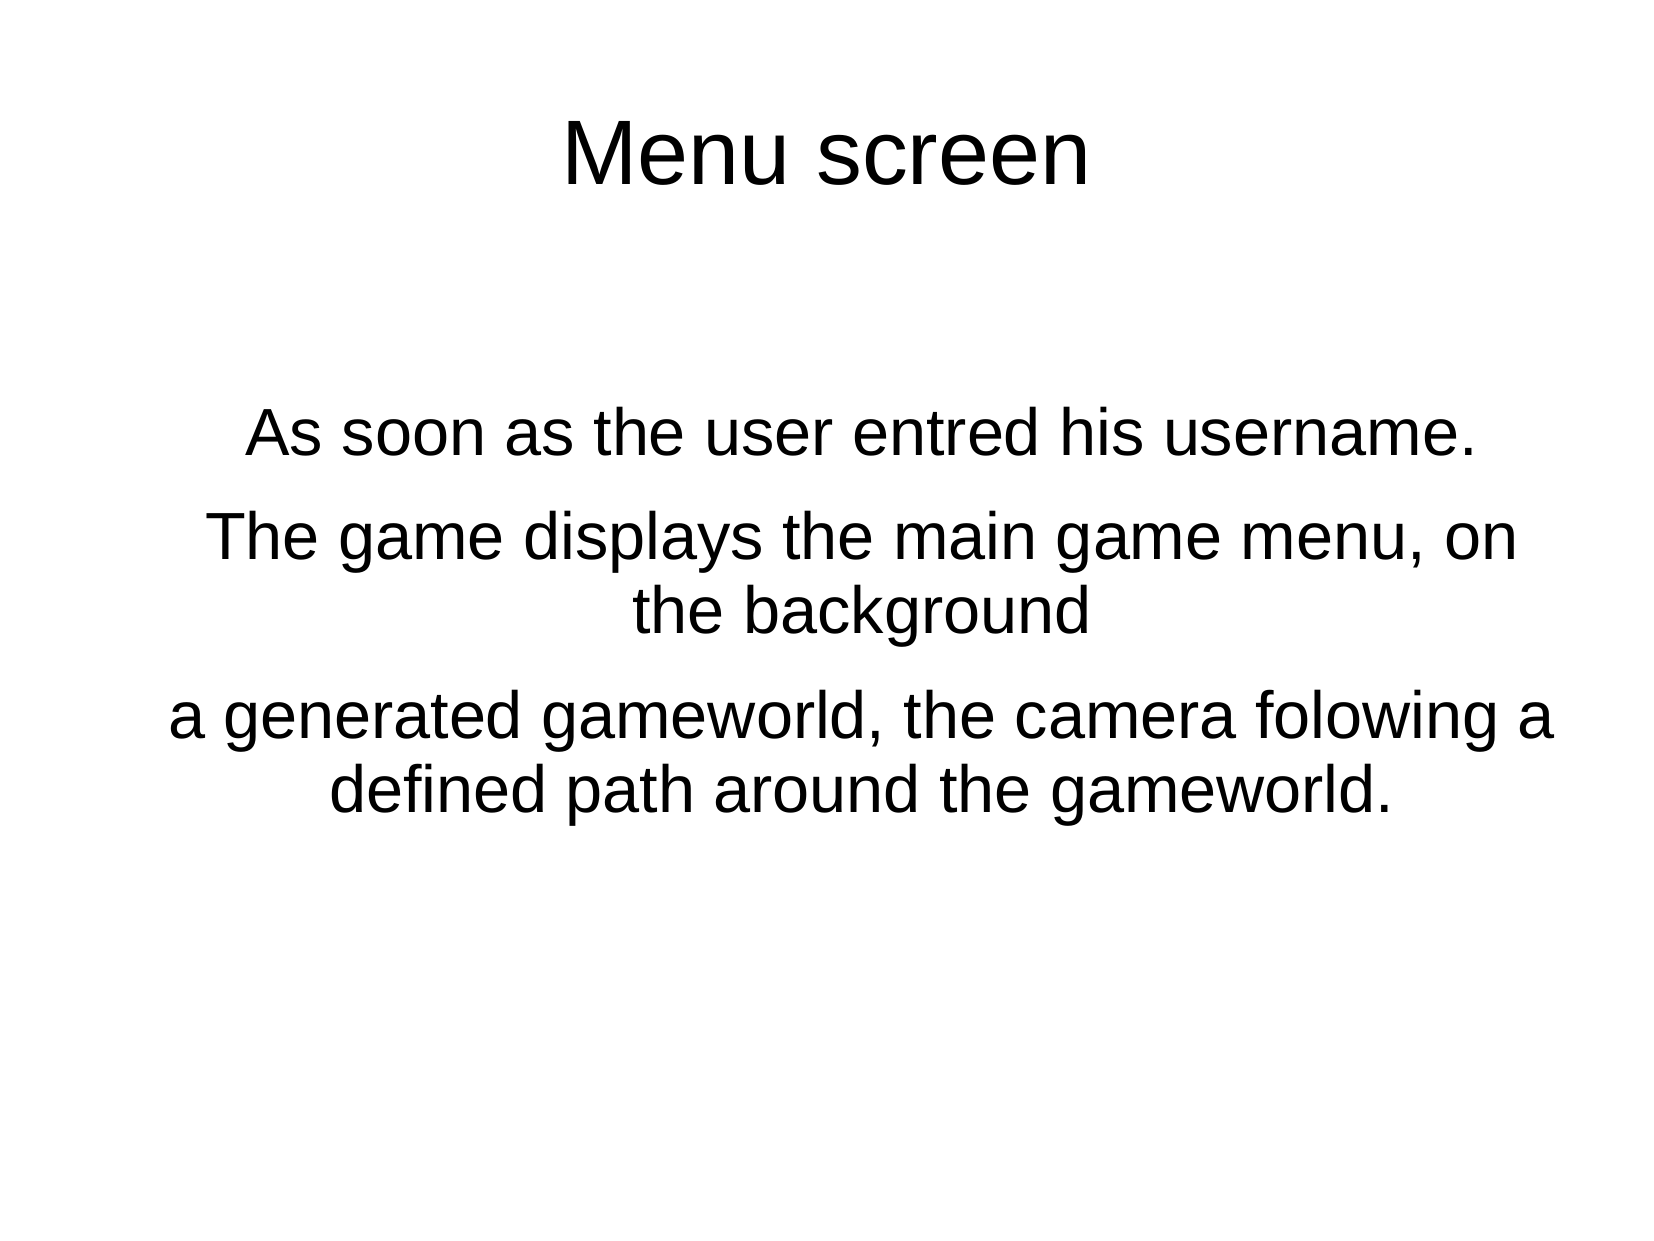

# Menu screen
As soon as the user entred his username.
The game displays the main game menu, on the background
a generated gameworld, the camera folowing a defined path around the gameworld.